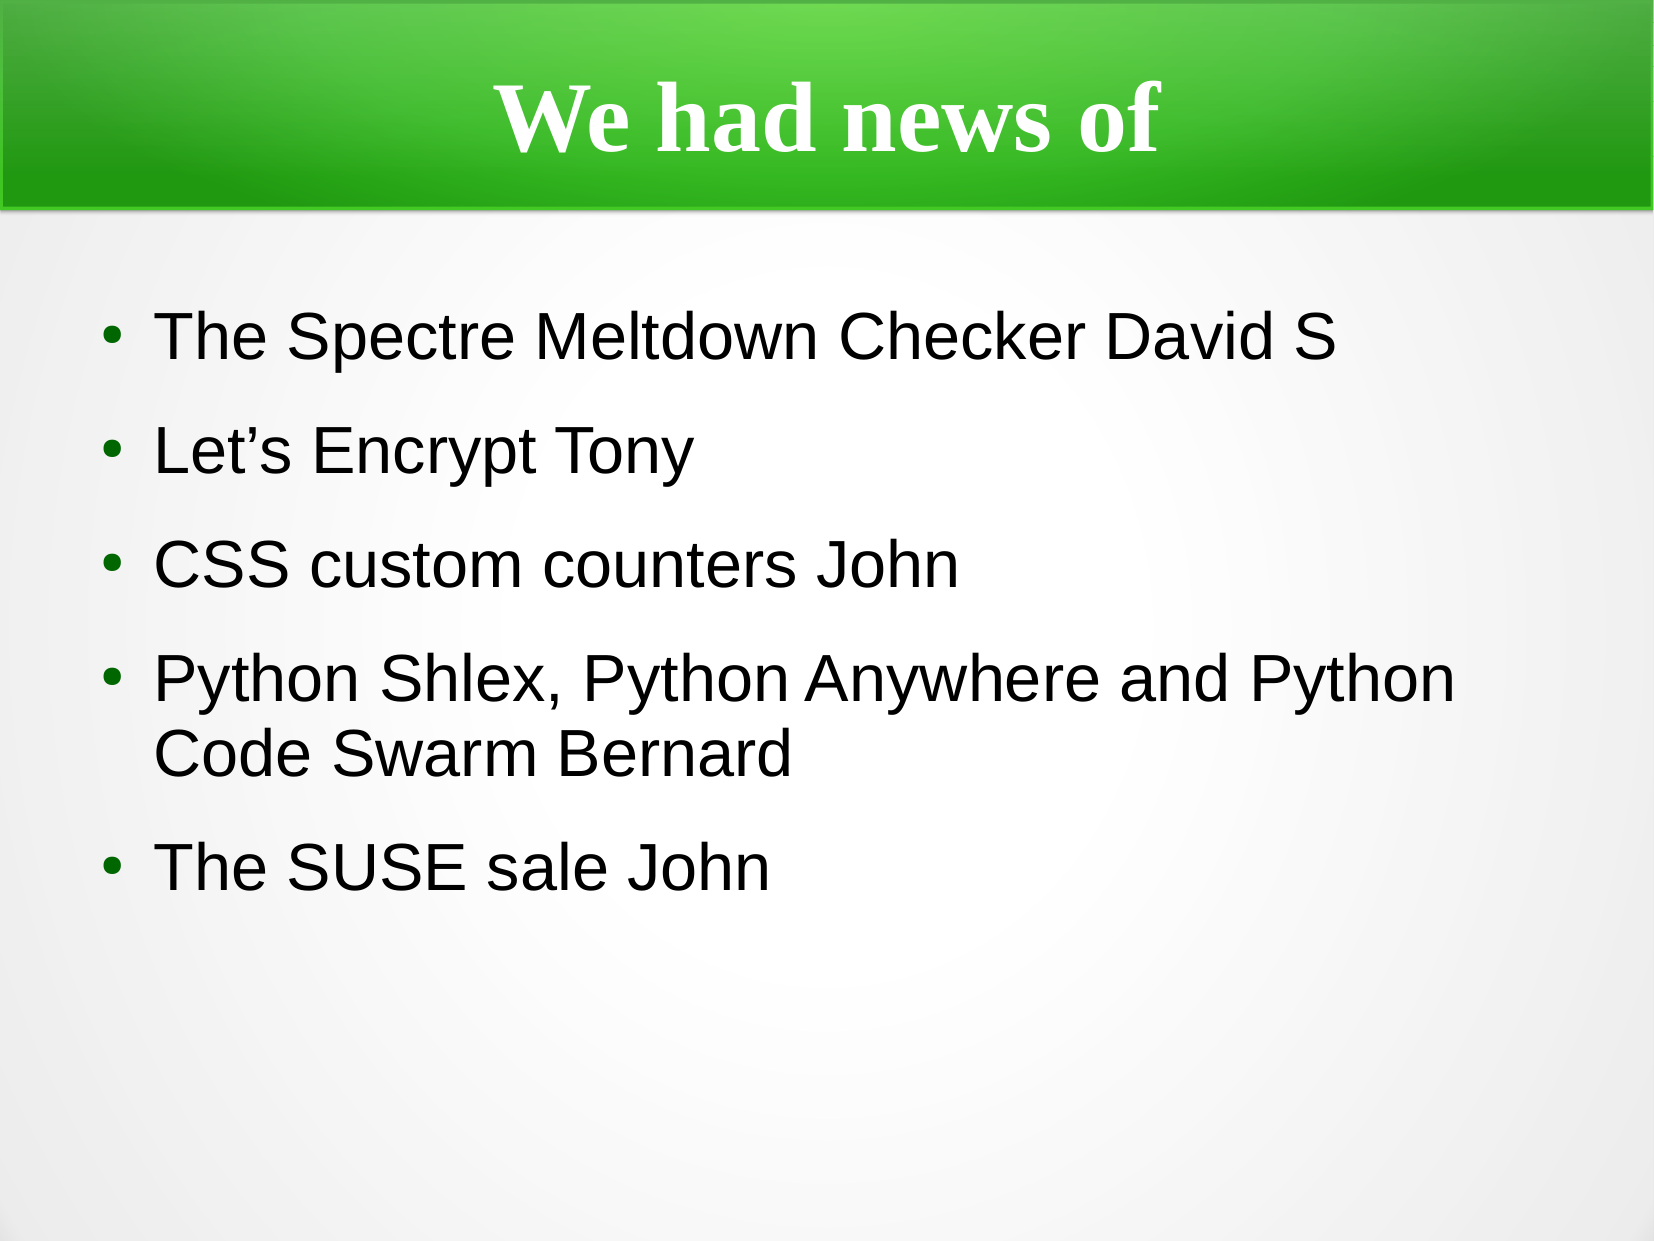

# We had news of
The Spectre Meltdown Checker David S
Let’s Encrypt Tony
CSS custom counters John
Python Shlex, Python Anywhere and Python Code Swarm Bernard
The SUSE sale John